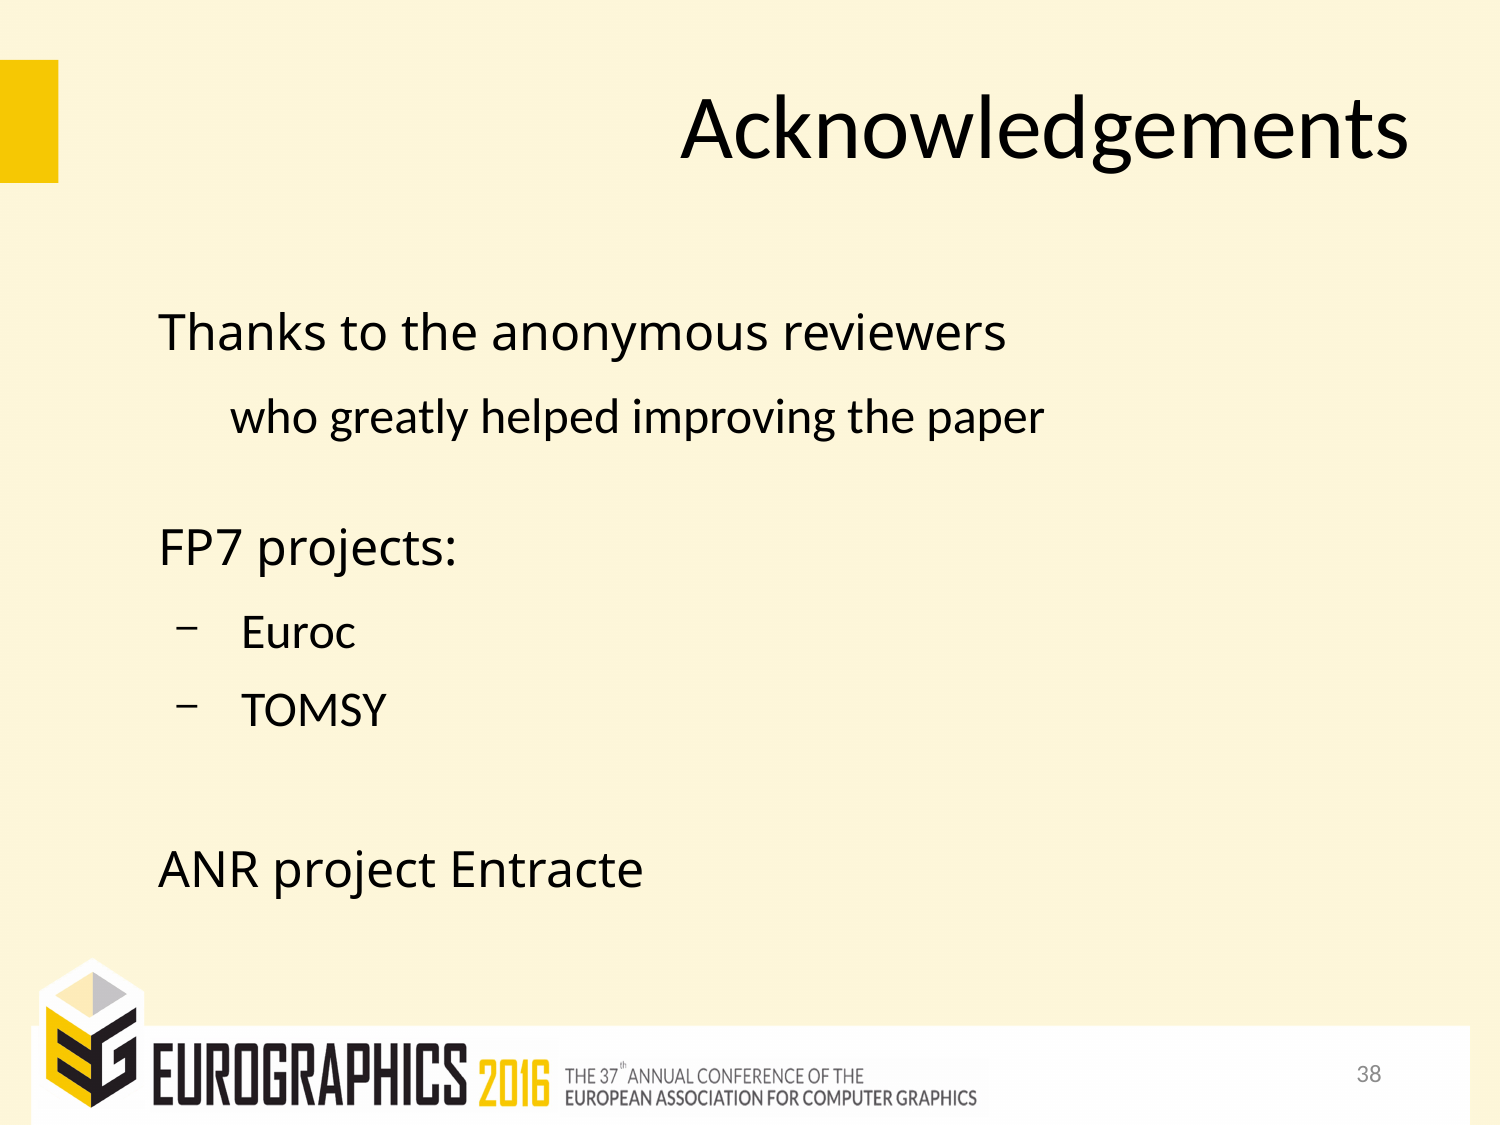

# Acknowledgements
Thanks to the anonymous reviewers
who greatly helped improving the paper
FP7 projects:
 Euroc
 TOMSY
ANR project Entracte